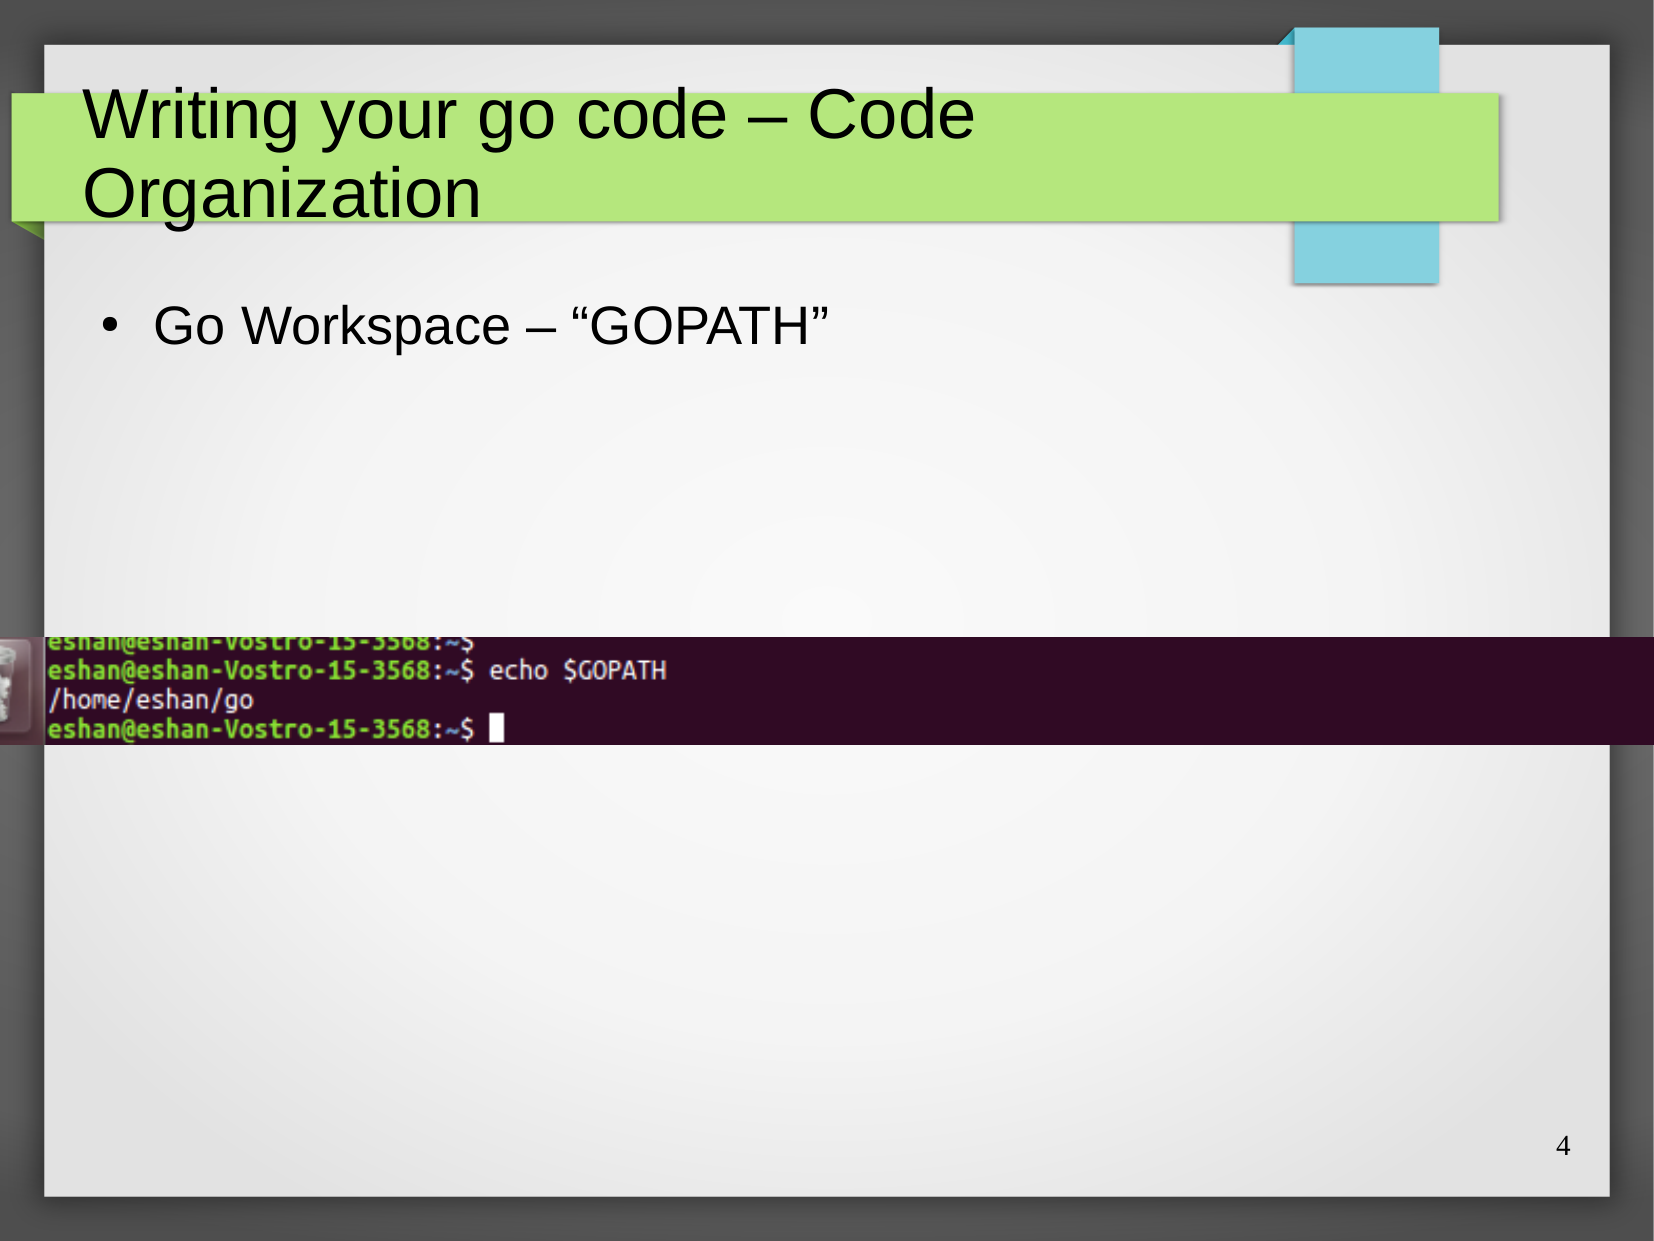

# Writing your go code – Code Organization
Go Workspace – “GOPATH”
4